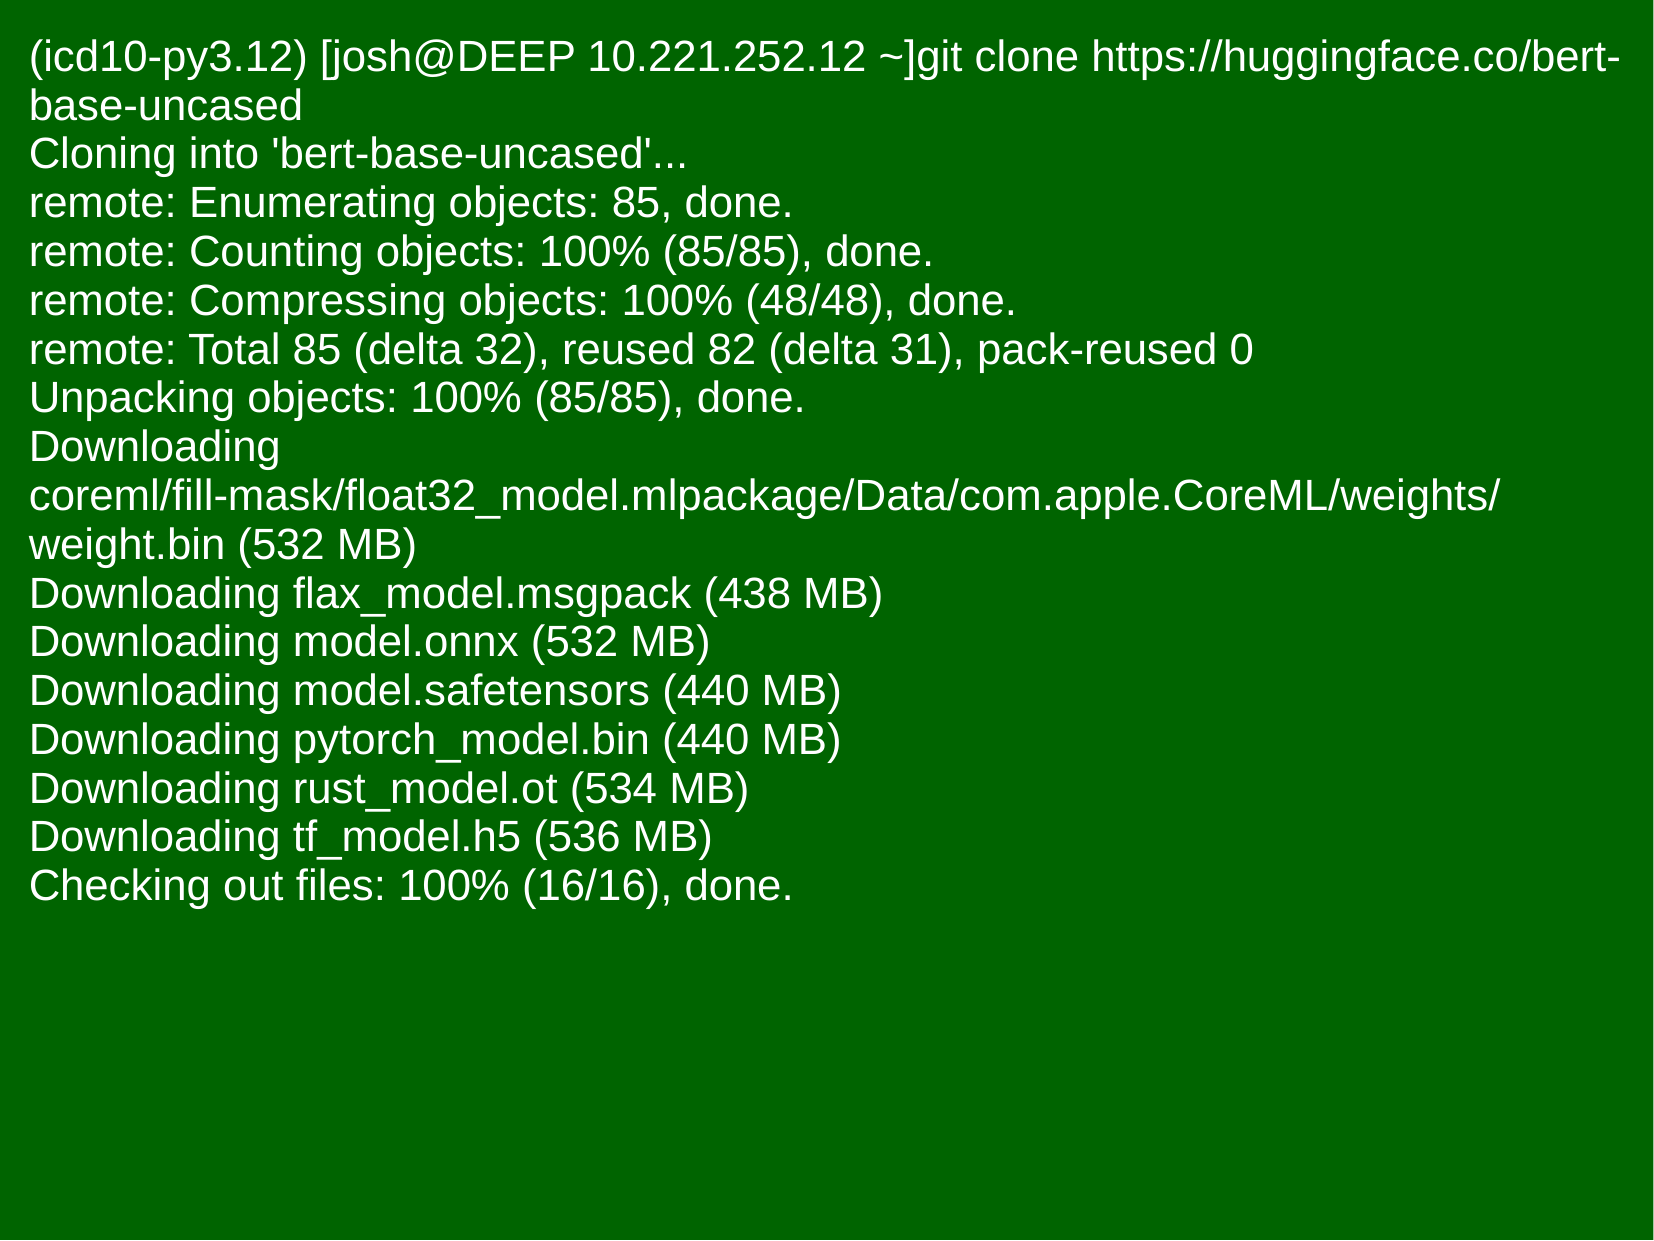

(icd10-py3.12) [josh@DEEP 10.221.252.12 ~]git clone https://huggingface.co/bert-base-uncased
Cloning into 'bert-base-uncased'...
remote: Enumerating objects: 85, done.
remote: Counting objects: 100% (85/85), done.
remote: Compressing objects: 100% (48/48), done.
remote: Total 85 (delta 32), reused 82 (delta 31), pack-reused 0
Unpacking objects: 100% (85/85), done.
Downloading coreml/fill-mask/float32_model.mlpackage/Data/com.apple.CoreML/weights/weight.bin (532 MB)
Downloading flax_model.msgpack (438 MB)
Downloading model.onnx (532 MB)
Downloading model.safetensors (440 MB)
Downloading pytorch_model.bin (440 MB)
Downloading rust_model.ot (534 MB)
Downloading tf_model.h5 (536 MB)
Checking out files: 100% (16/16), done.